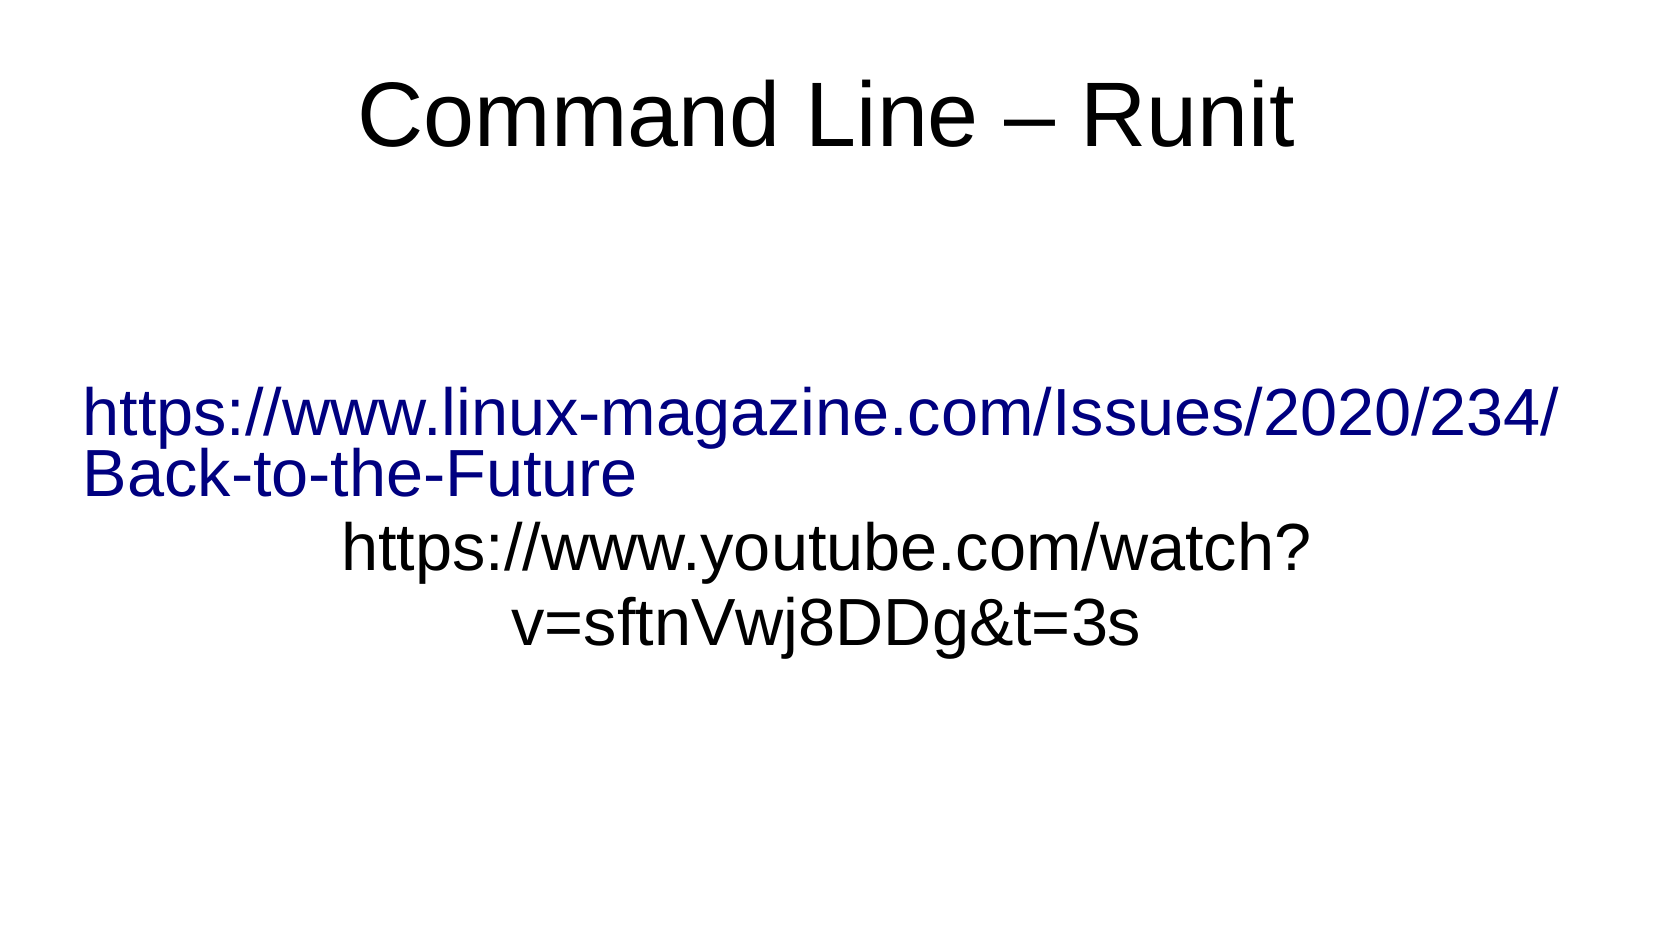

# Command Line – Runit
https://www.linux-magazine.com/Issues/2020/234/Back-to-the-Future
https://www.youtube.com/watch?v=sftnVwj8DDg&t=3s